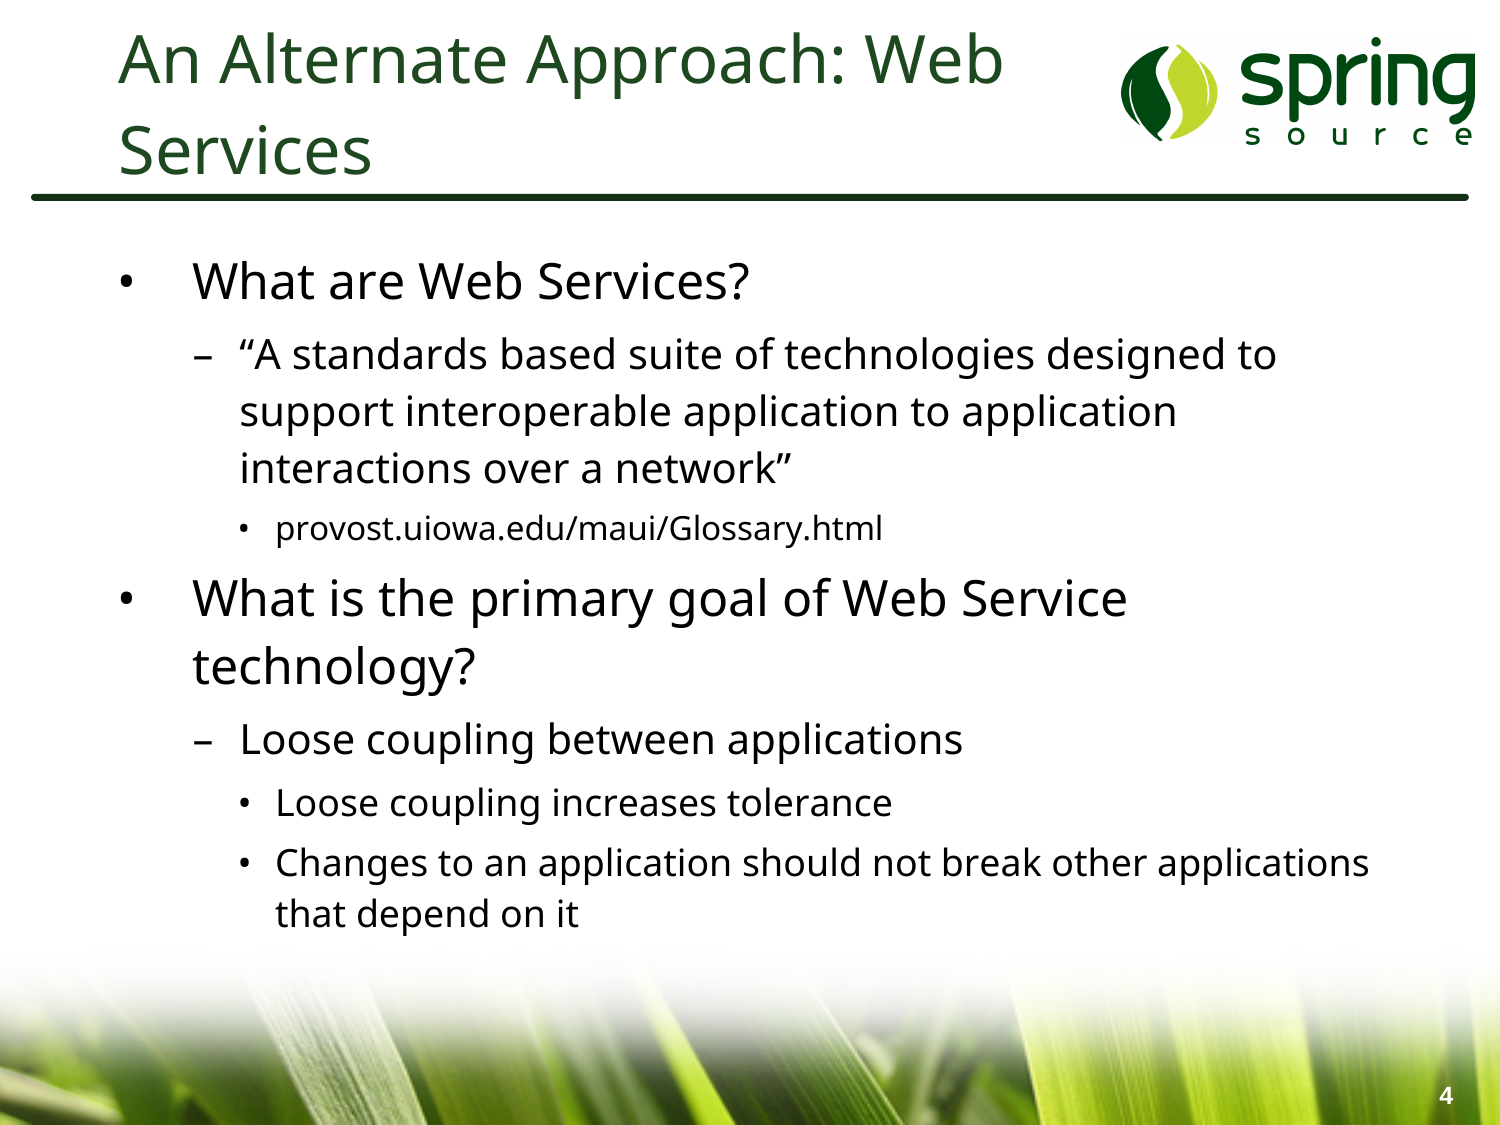

# An Alternate Approach: Web Services
What are Web Services?
“A standards based suite of technologies designed to support interoperable application to application interactions over a network”
provost.uiowa.edu/maui/Glossary.html
What is the primary goal of Web Service technology?
Loose coupling between applications
Loose coupling increases tolerance
Changes to an application should not break other applications that depend on it